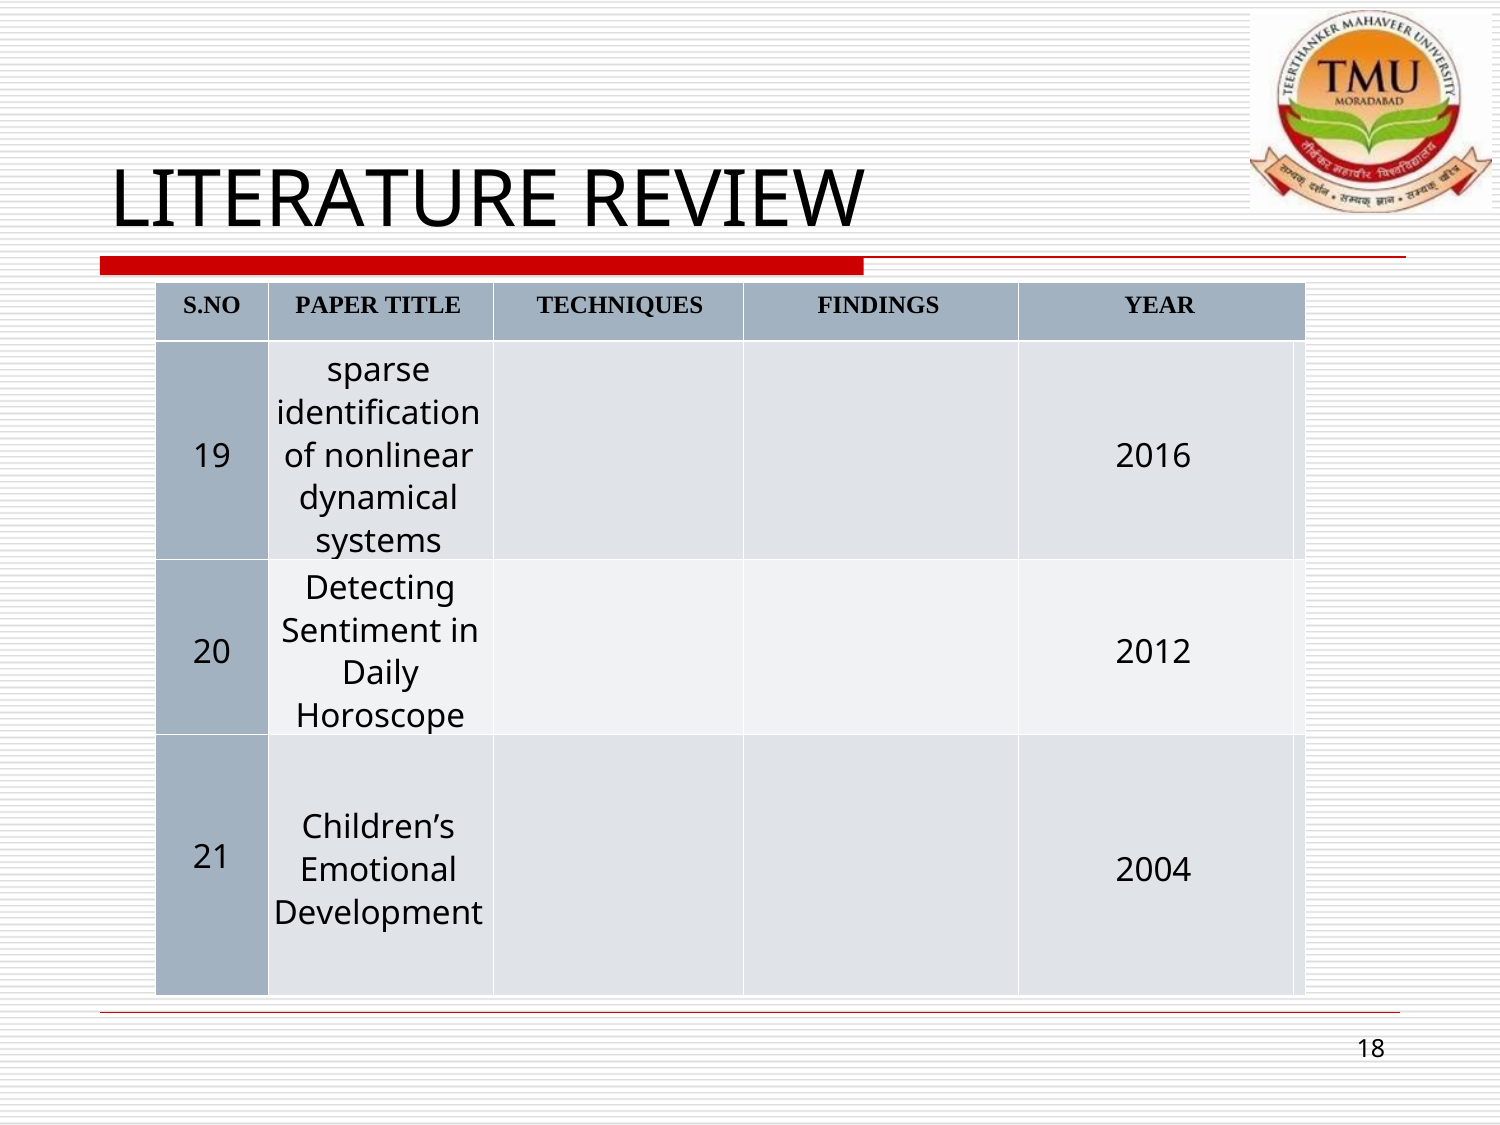

LITERATURE REVIEW
| S.NO | PAPER TITLE | TECHNIQUES | FINDINGS | YEAR | |
| --- | --- | --- | --- | --- | --- |
| 19 | sparse identification of nonlinear dynamical systems | | | 2016 | |
| 20 | Detecting Sentiment in Daily Horoscope | | | 2012 | |
| 21 | Children’s Emotional Development | | | 2004 | |
#